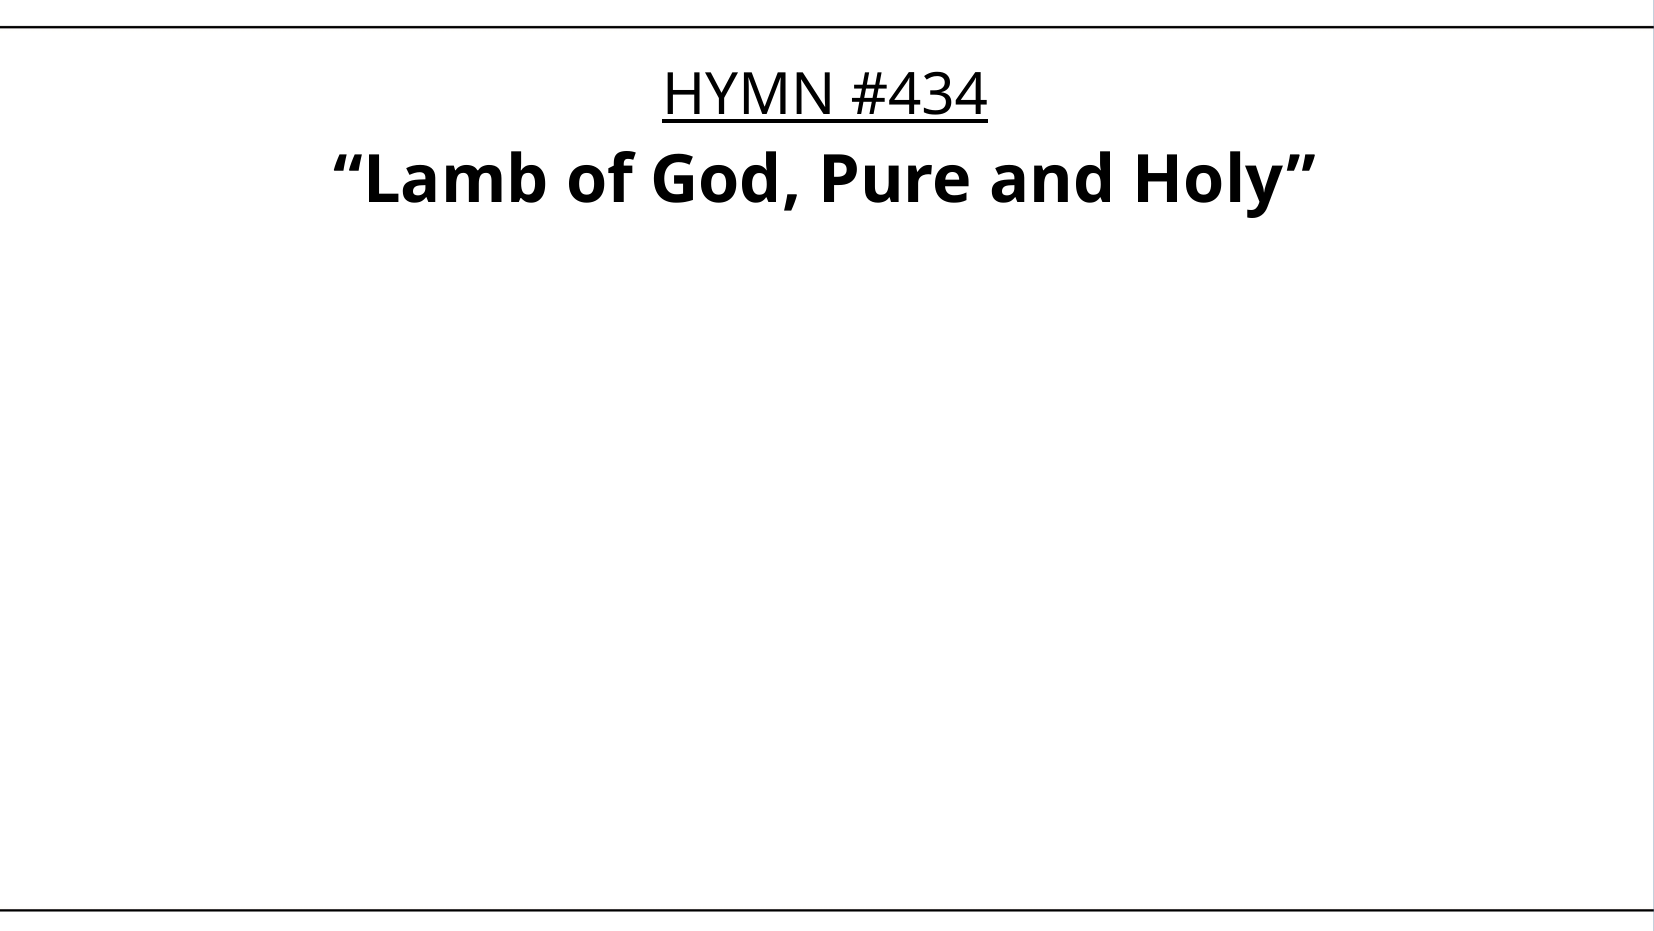

HYMN #434
“Lamb of God, Pure and Holy”